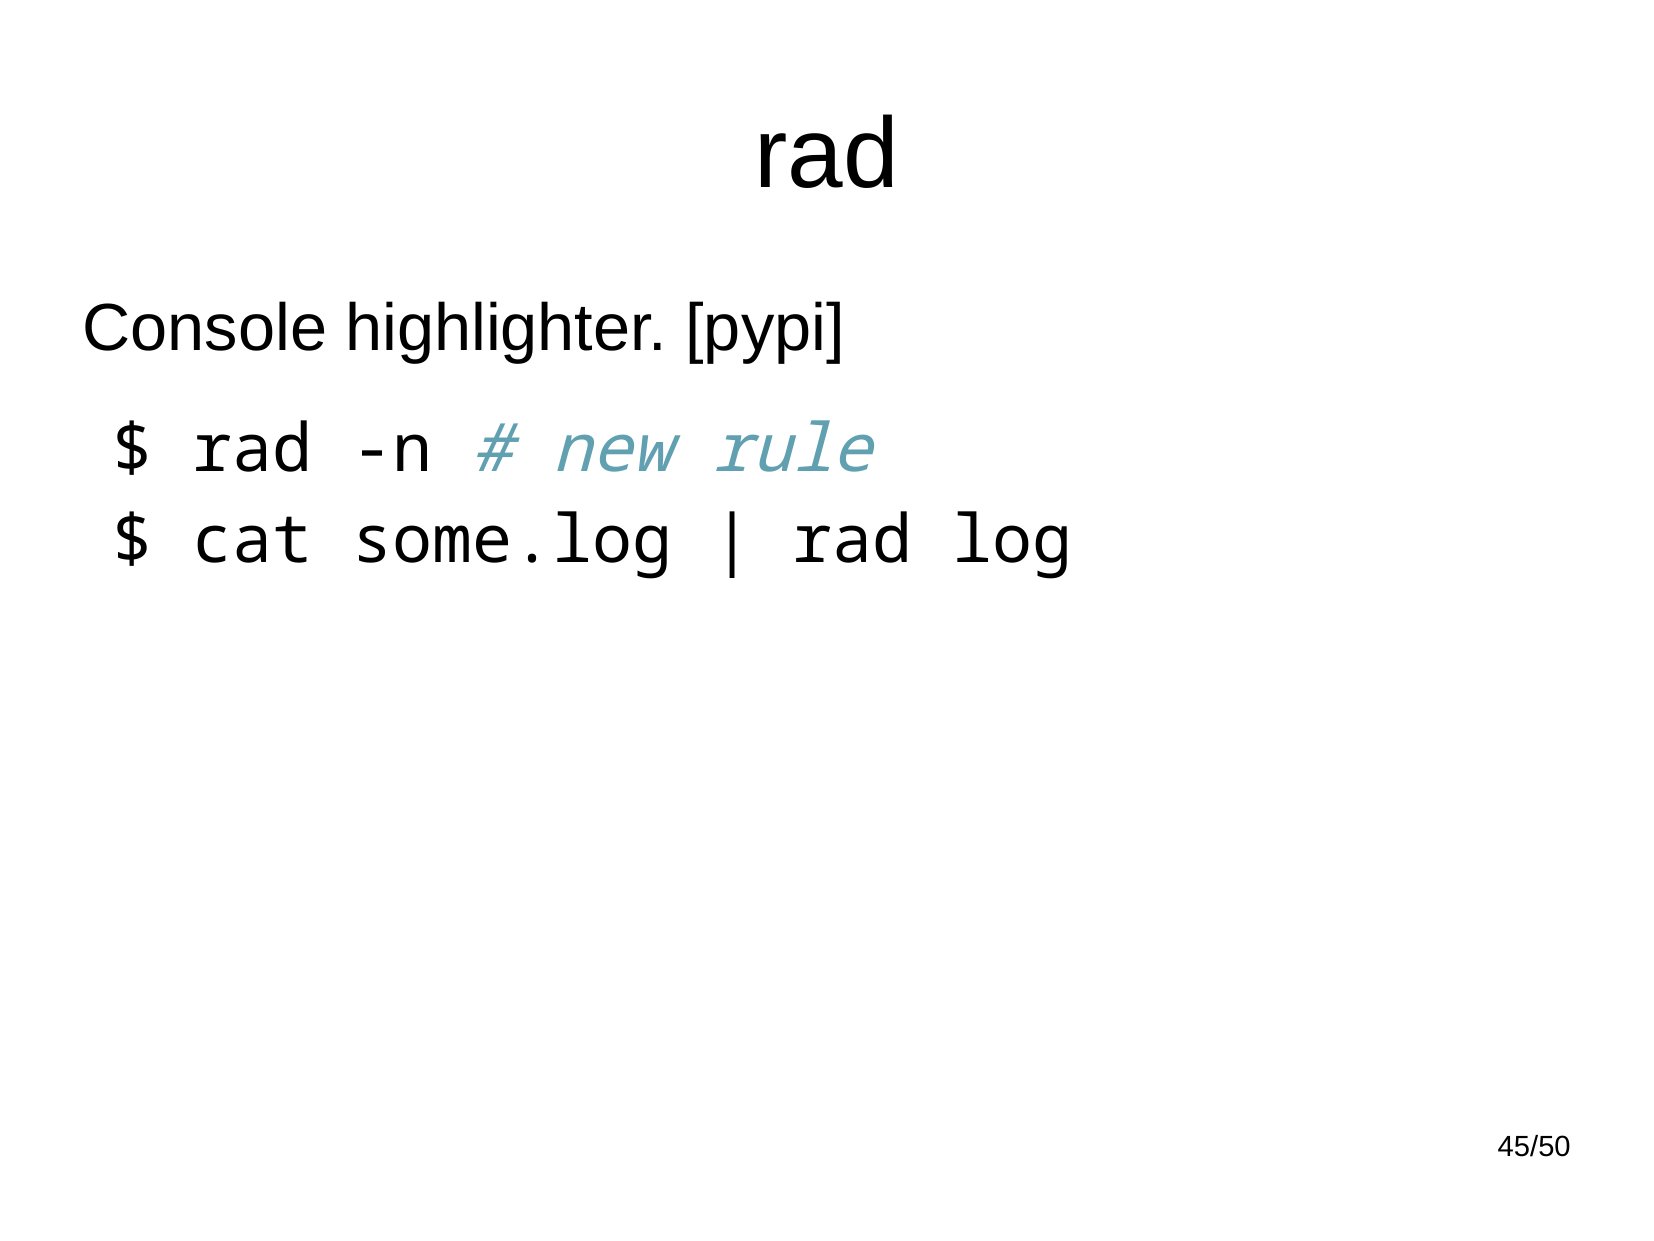

# rad
Console highlighter. [pypi]
$ rad -n # new rule
$ cat some.log | rad log
45